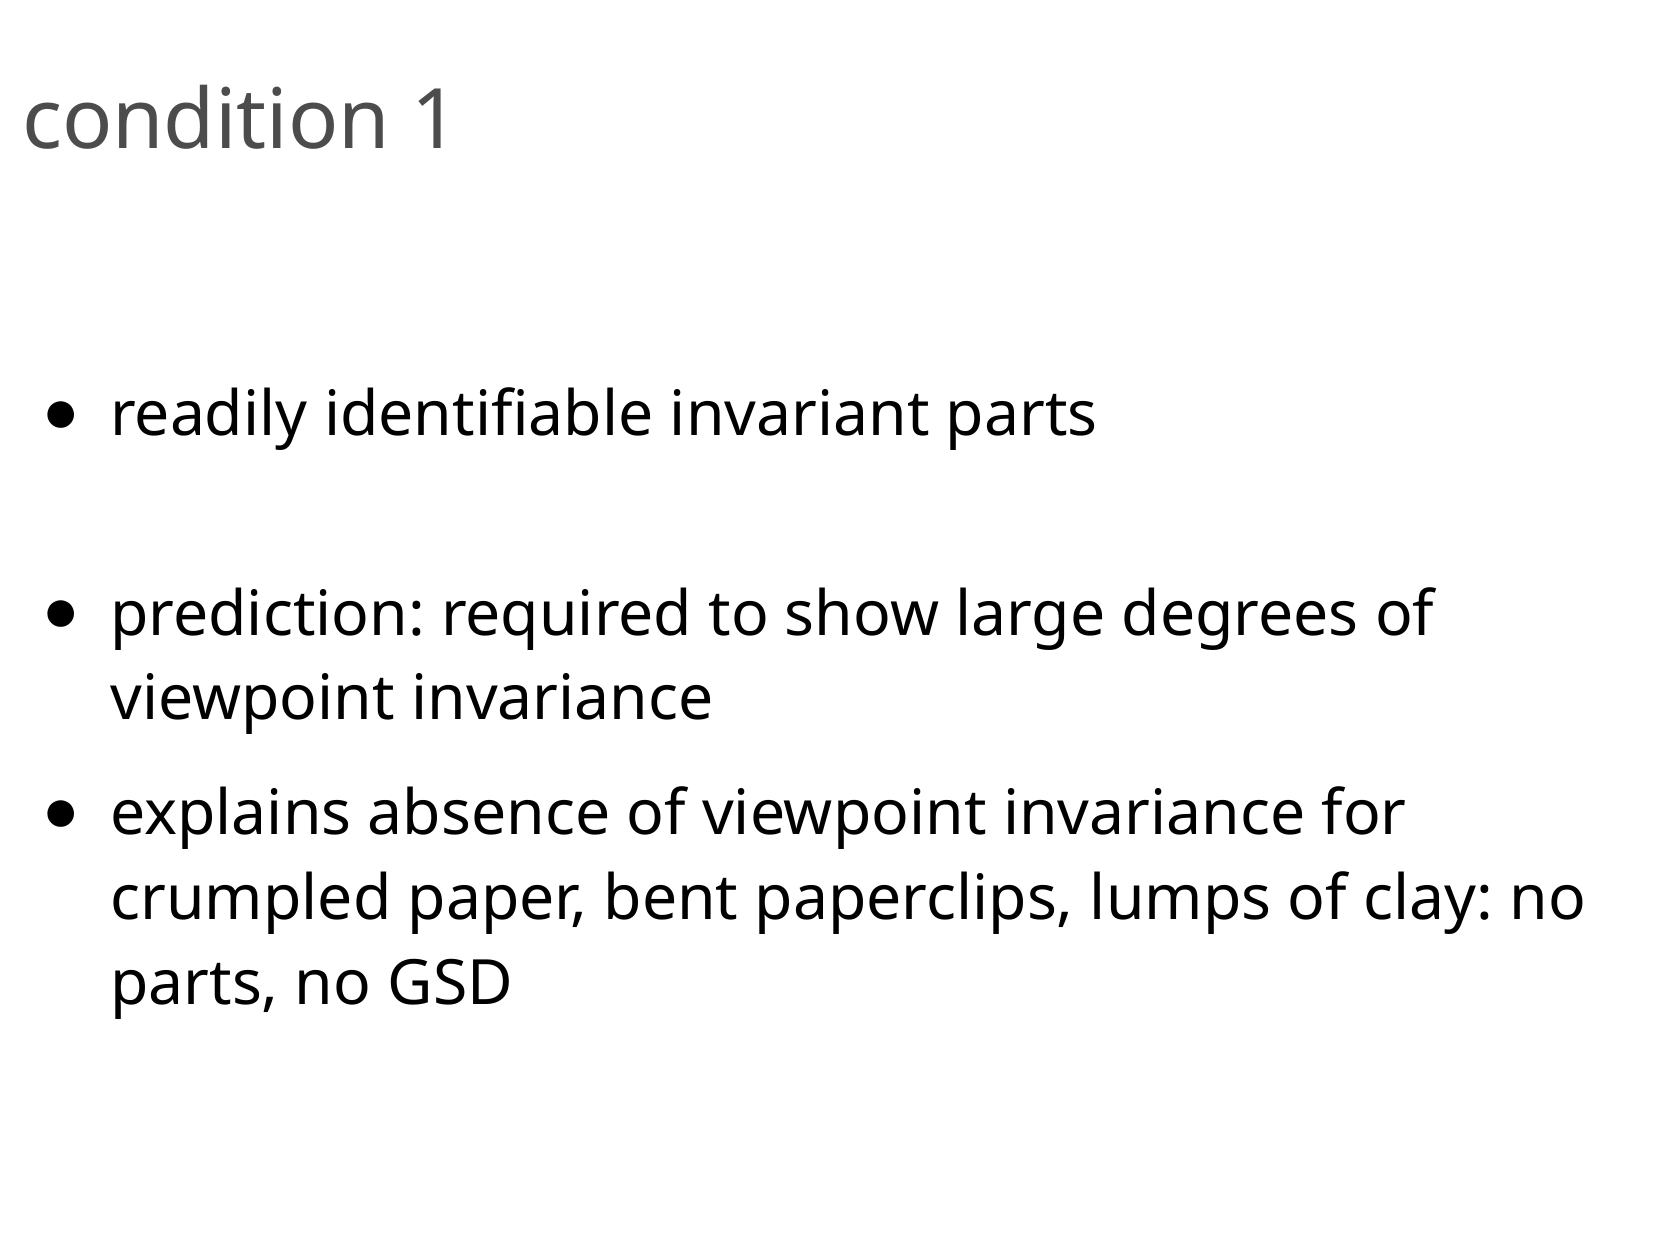

# condition 1
readily identifiable invariant parts
prediction: required to show large degrees of viewpoint invariance
explains absence of viewpoint invariance for crumpled paper, bent paperclips, lumps of clay: no parts, no GSD